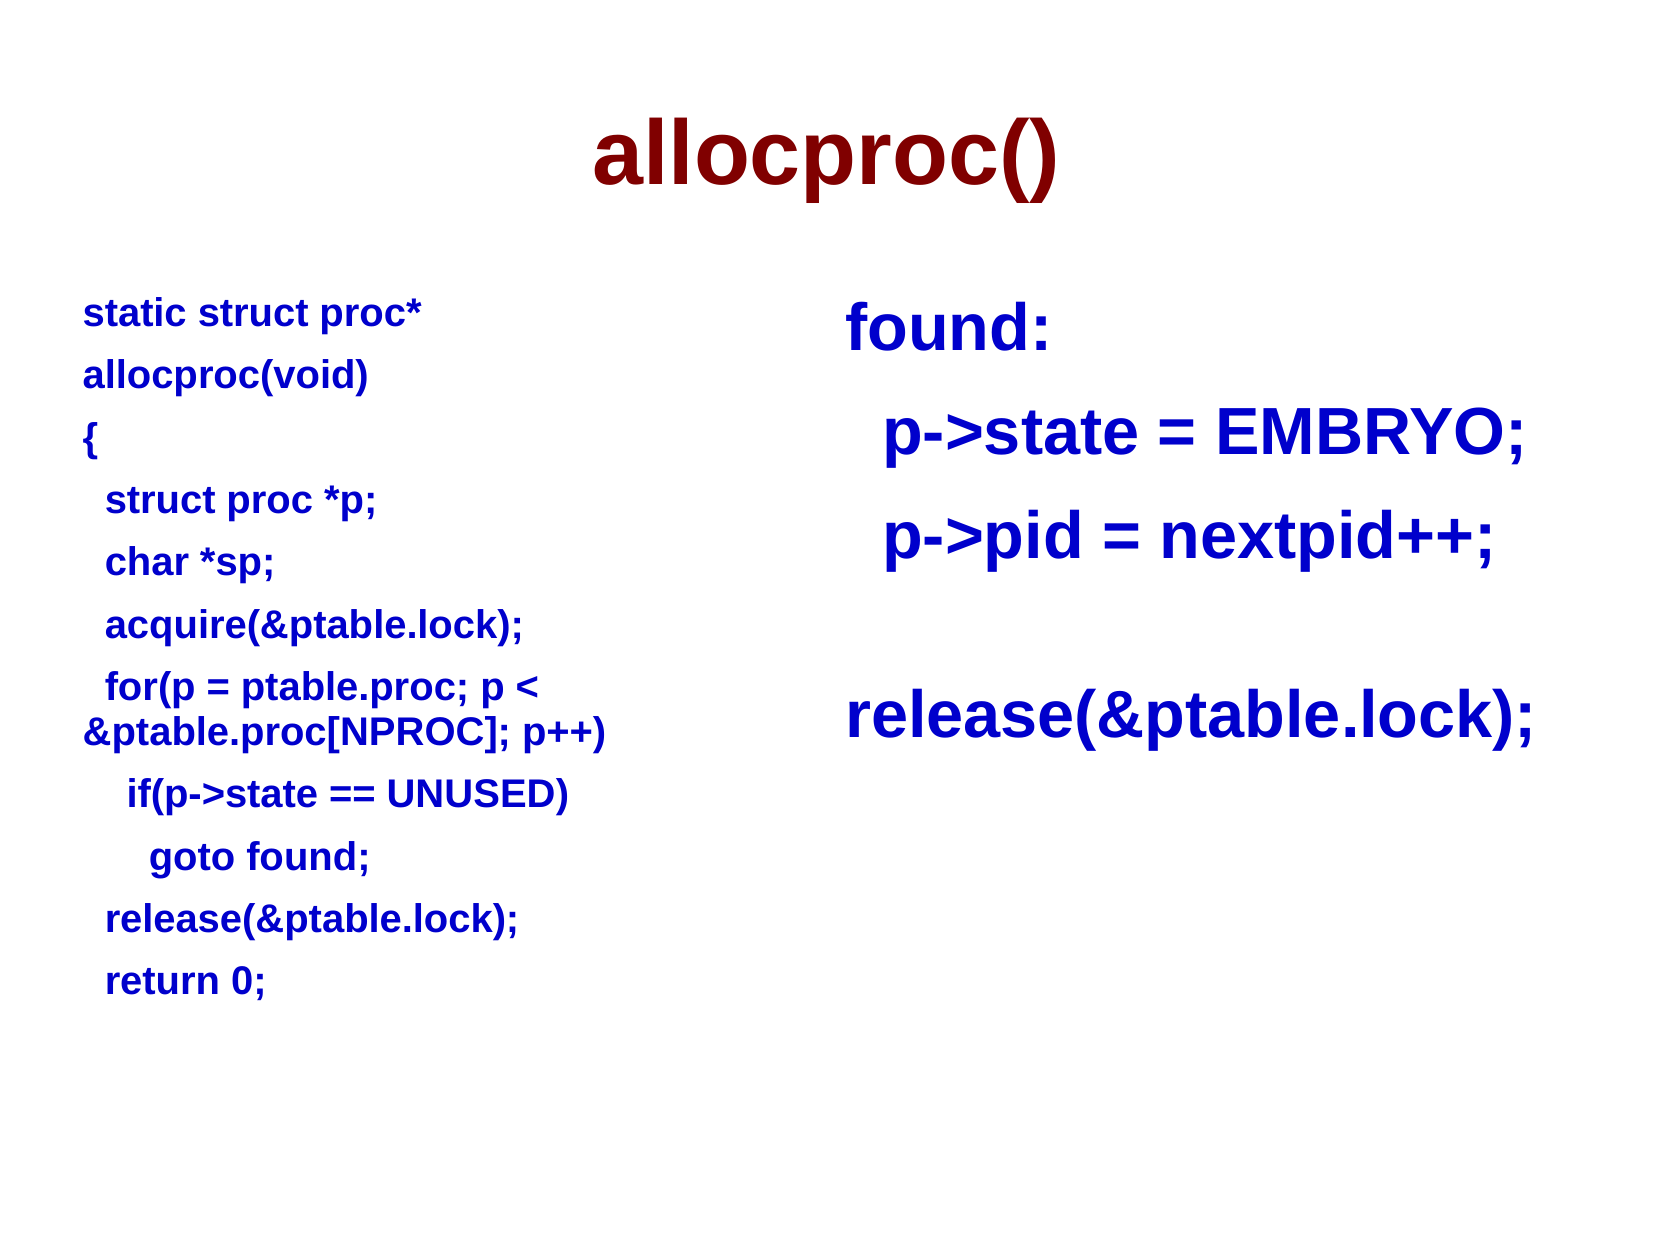

# allocproc()
static struct proc*
allocproc(void)
{
 struct proc *p;
 char *sp;
 acquire(&ptable.lock);
 for(p = ptable.proc; p < &ptable.proc[NPROC]; p++)
 if(p->state == UNUSED)
 goto found;
 release(&ptable.lock);
 return 0;
found:
 p->state = EMBRYO;
 p->pid = nextpid++;
 release(&ptable.lock);